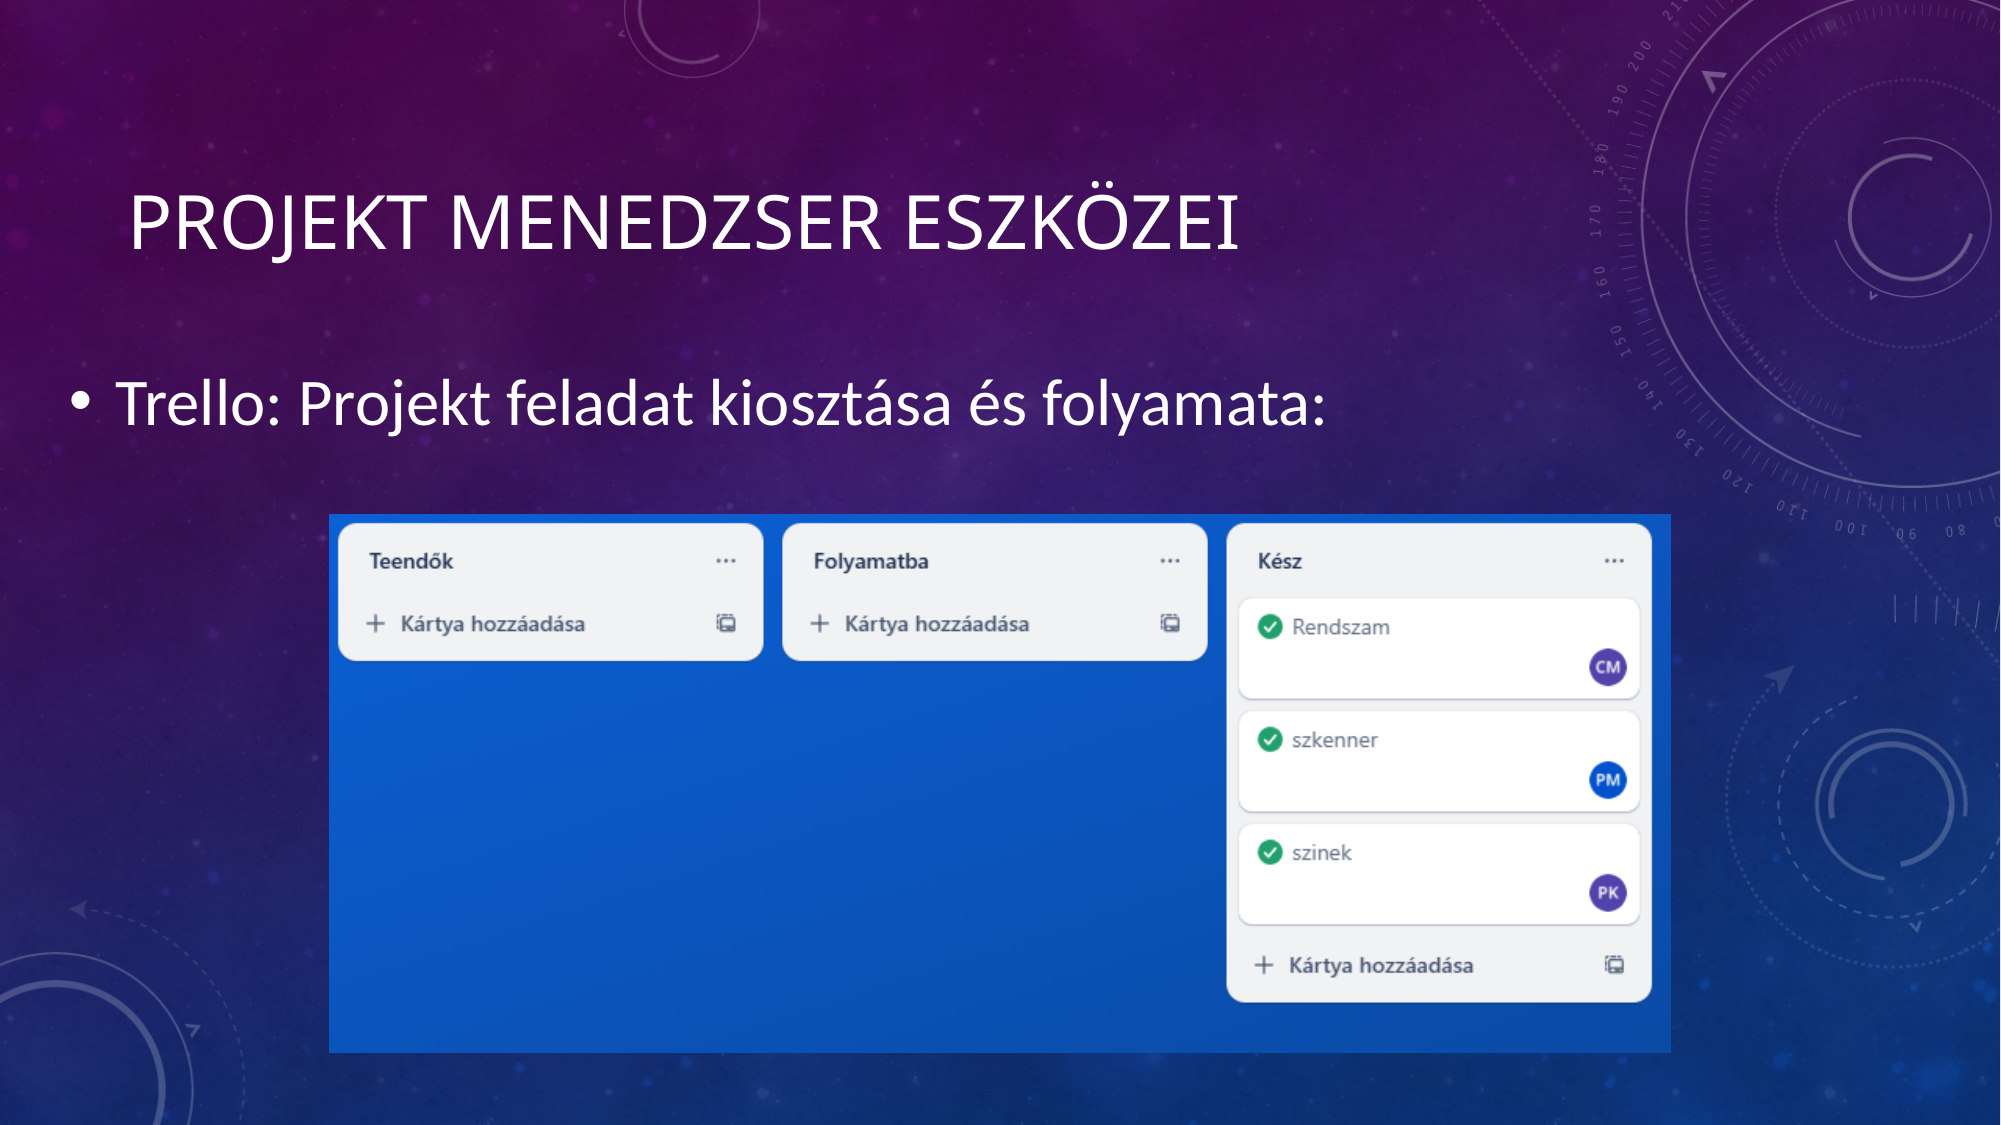

Trello: Projekt feladat kiosztása és folyamata:
# Projekt menedzser eszközei